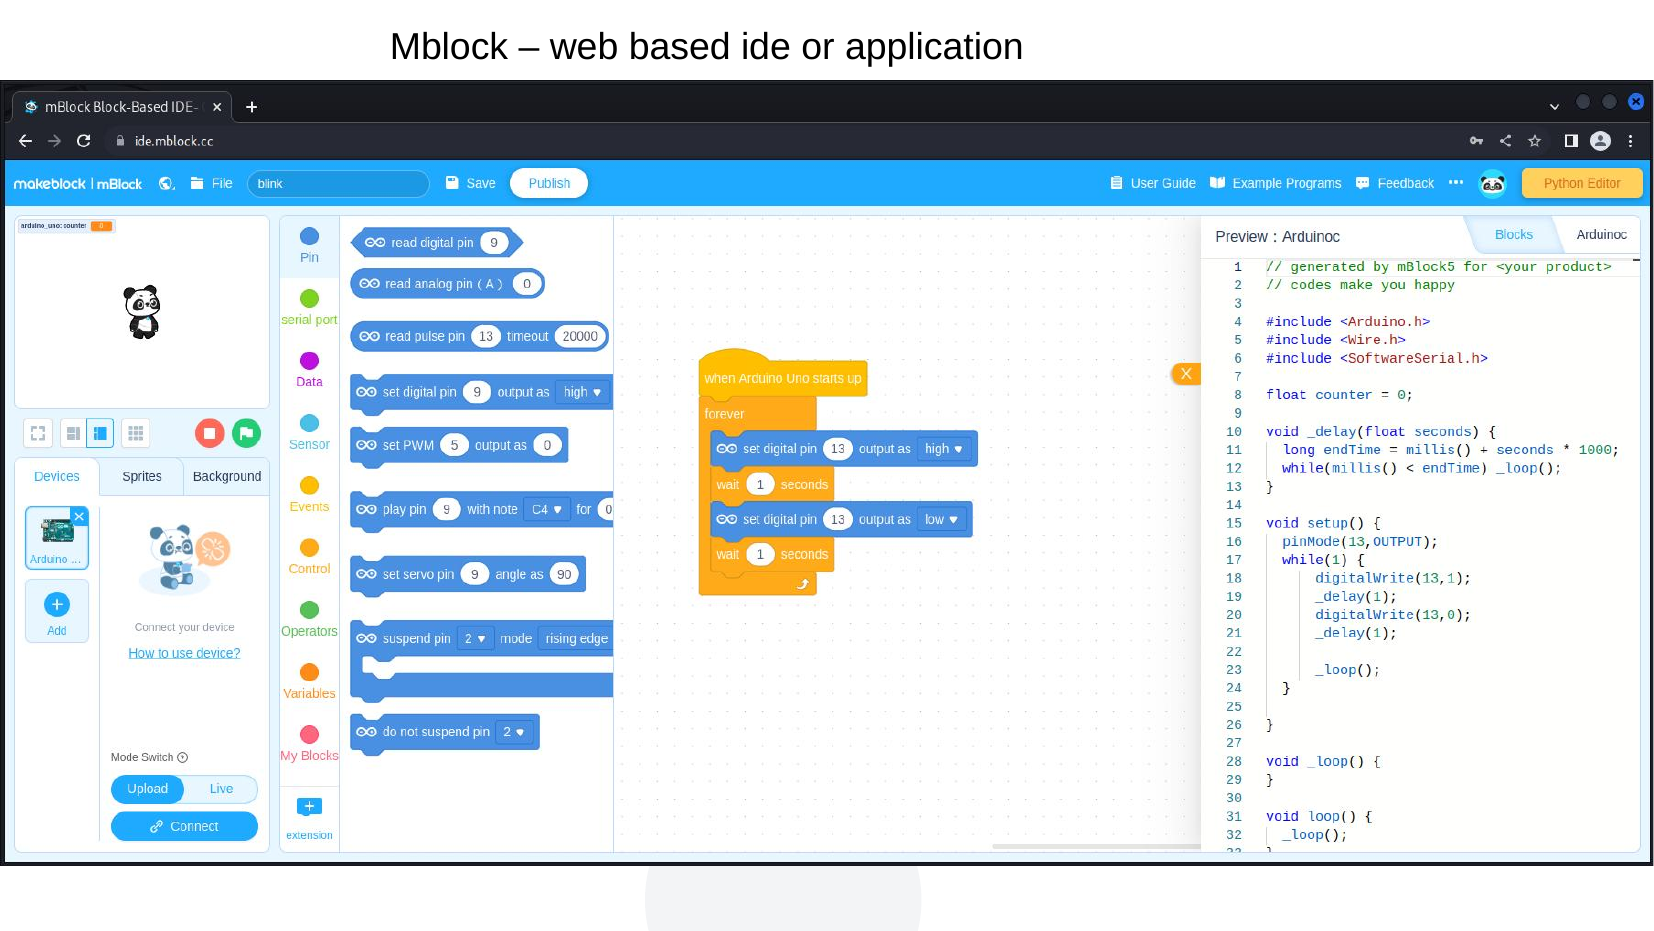

Mblock – web based ide or application